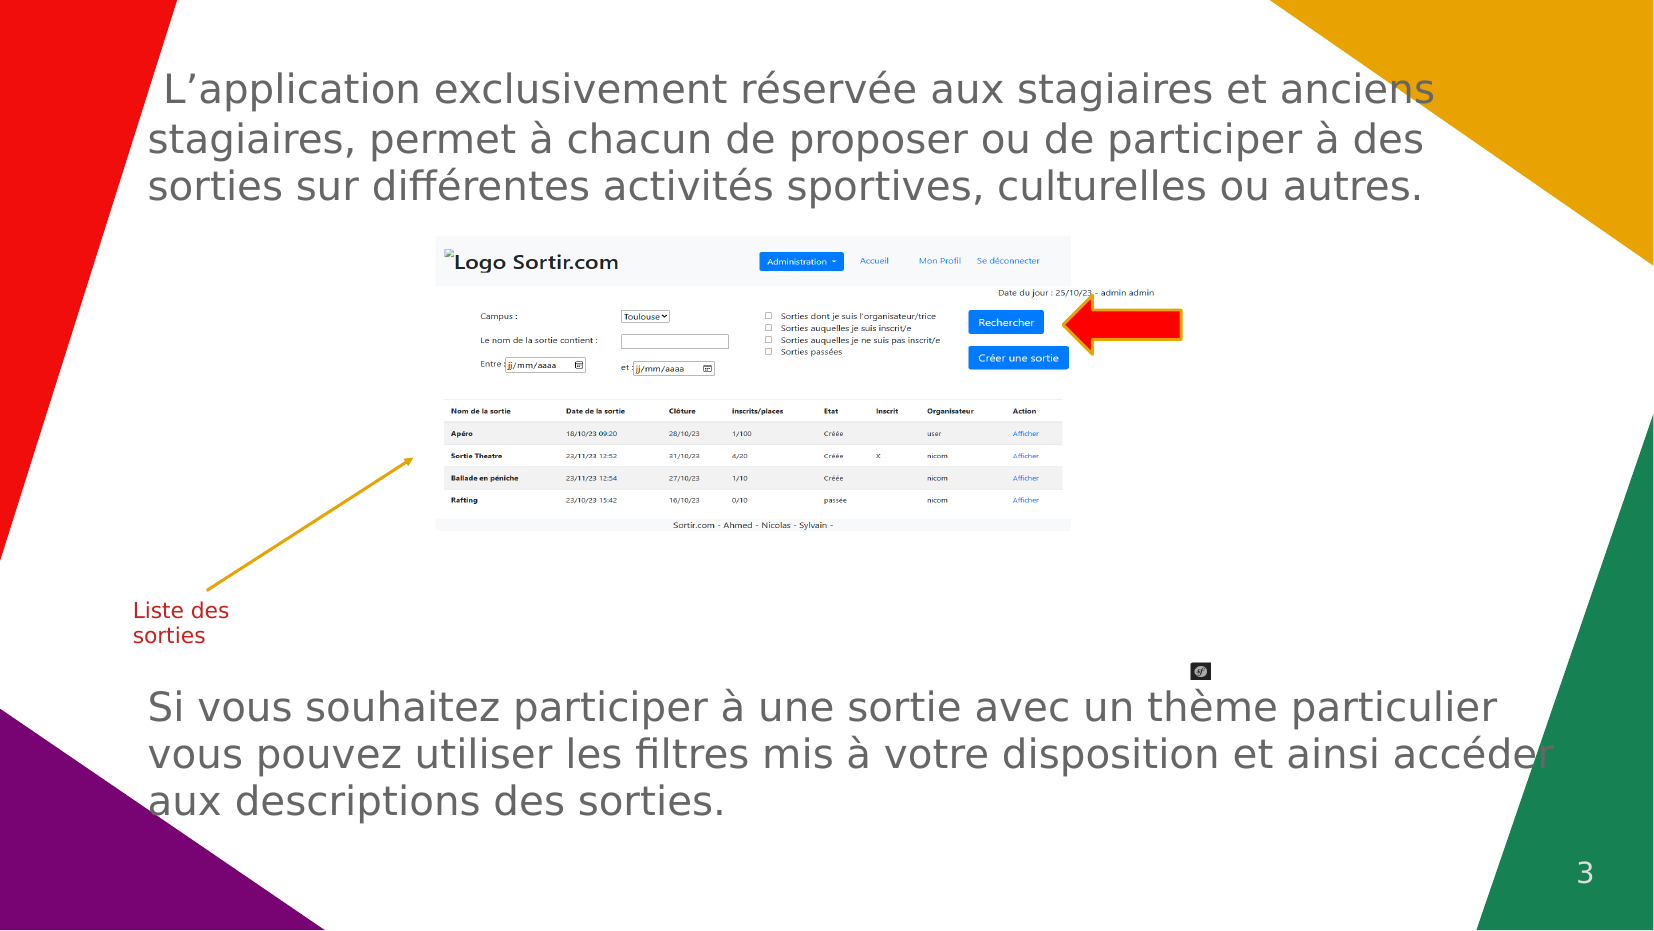

# L’application exclusivement réservée aux stagiaires et anciens stagiaires, permet à chacun de proposer ou de participer à des sorties sur différentes activités sportives, culturelles ou autres.
Si vous souhaitez participer à une sortie avec un thème particulier vous pouvez utiliser les filtres mis à votre disposition et ainsi accéder aux descriptions des sorties.
Liste des sorties
3